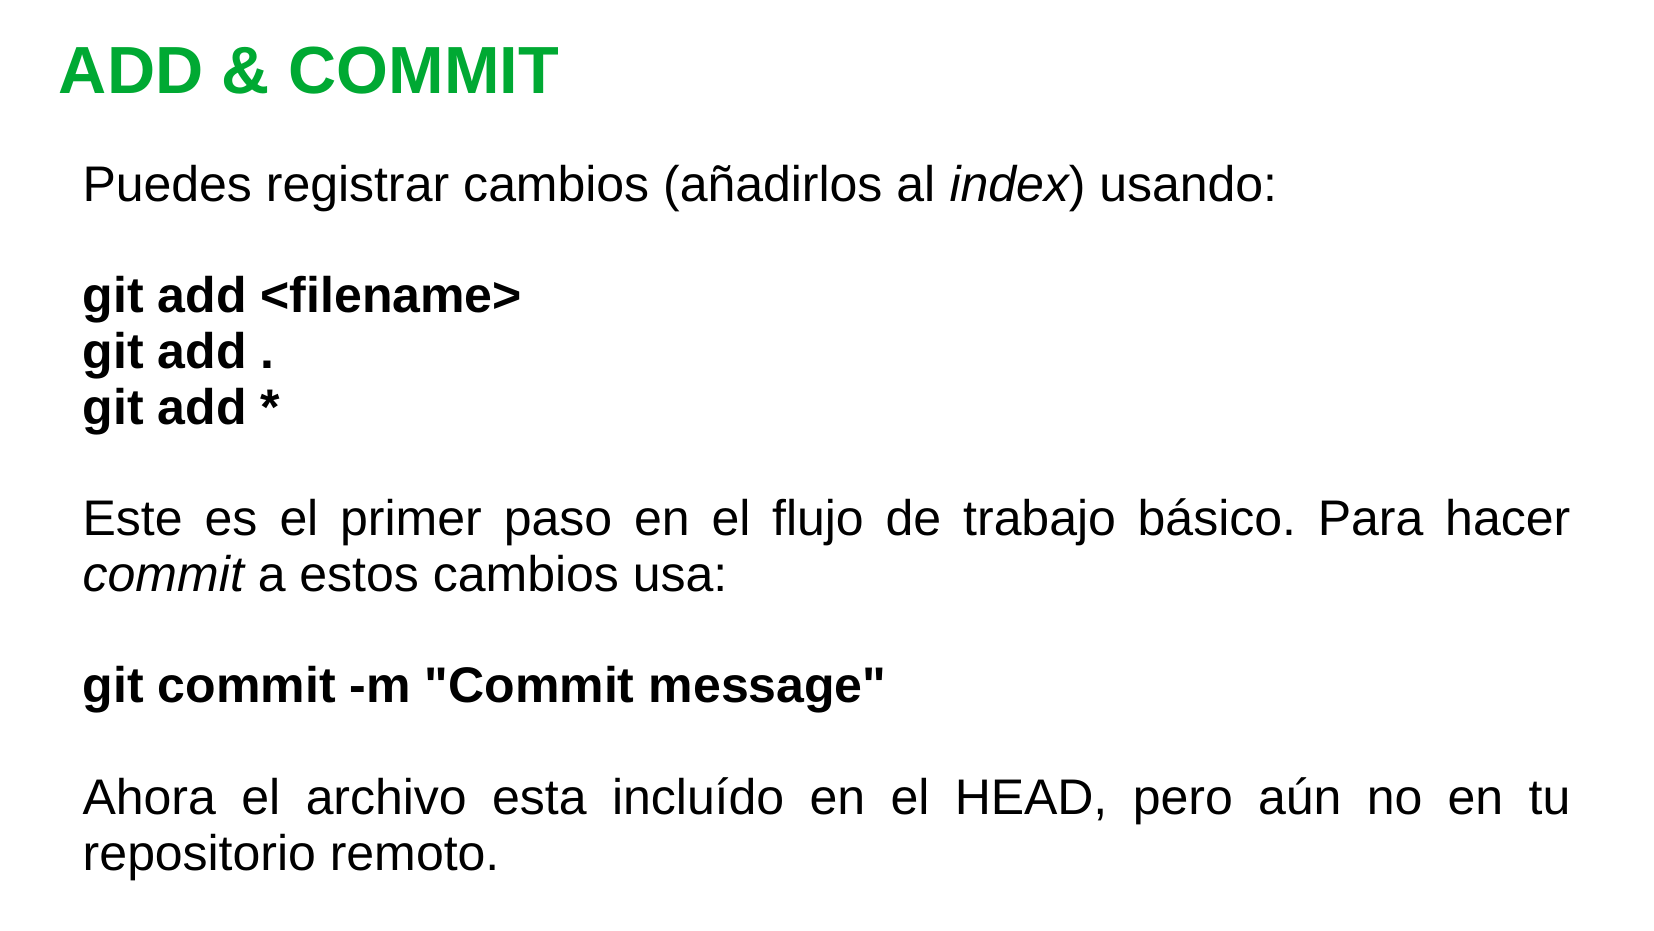

ADD & COMMIT
# Puedes registrar cambios (añadirlos al index) usando:
git add <filename>
git add .
git add *
Este es el primer paso en el flujo de trabajo básico. Para hacer commit a estos cambios usa:
git commit -m "Commit message"
Ahora el archivo esta incluído en el HEAD, pero aún no en tu repositorio remoto.